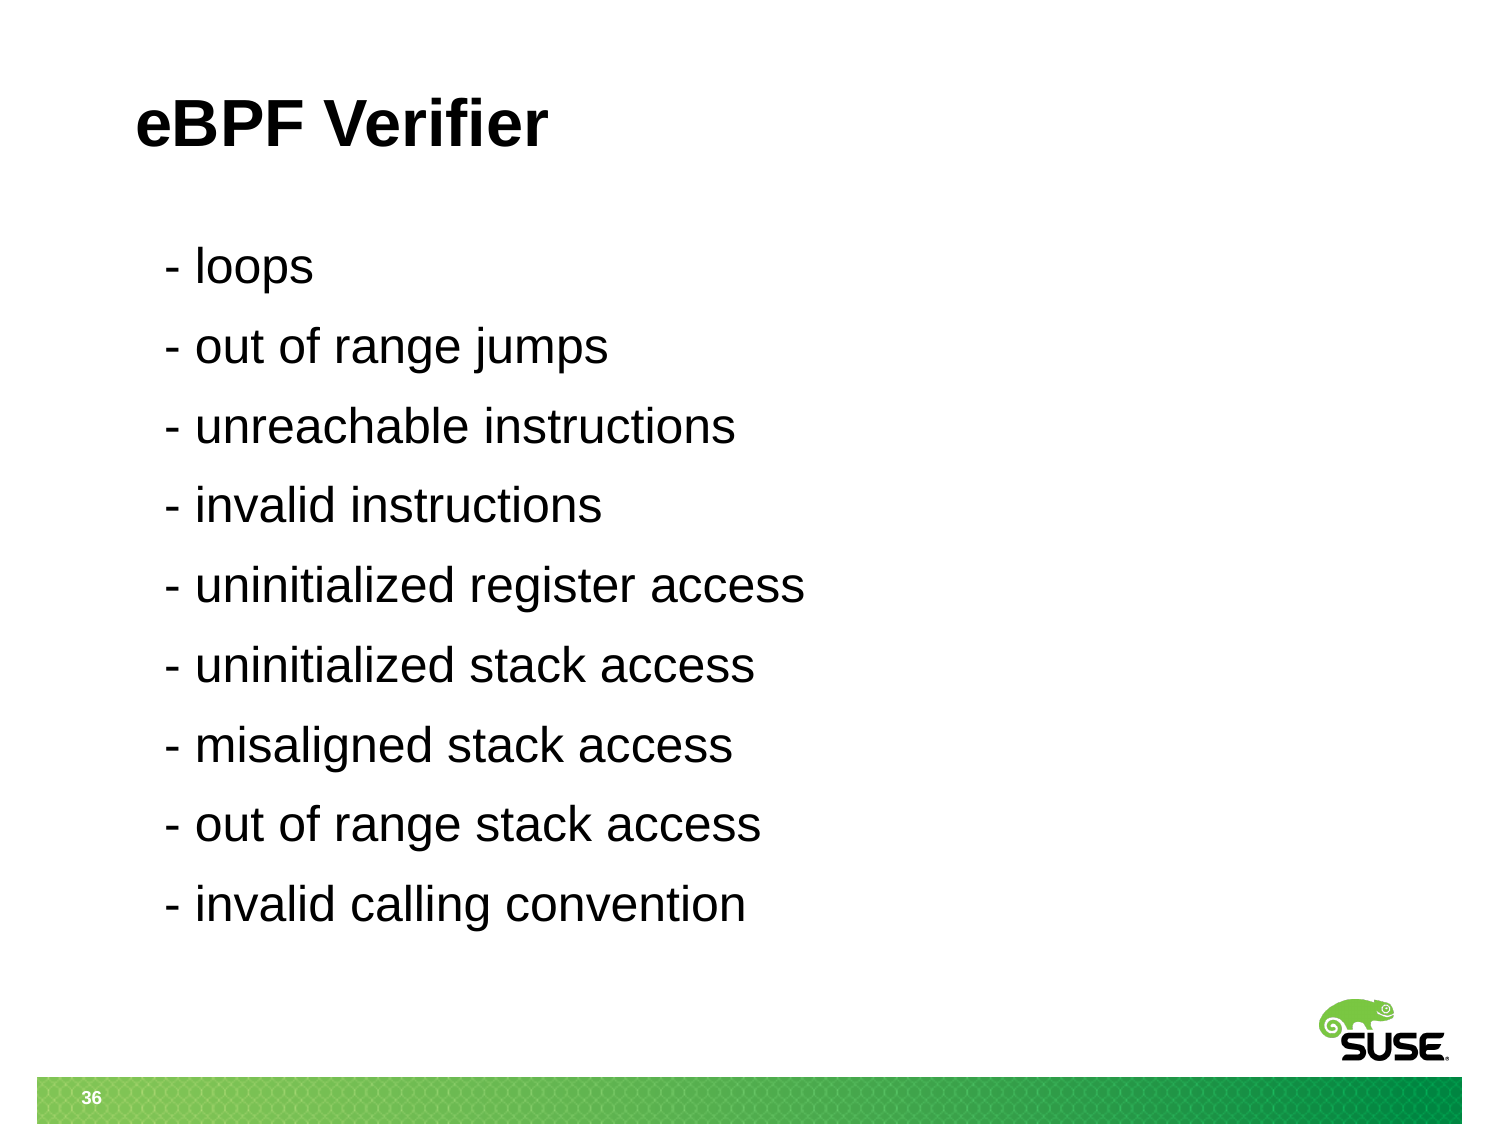

# eBPF Verifier
- loops
- out of range jumps
- unreachable instructions
- invalid instructions
- uninitialized register access
- uninitialized stack access
- misaligned stack access
- out of range stack access
- invalid calling convention